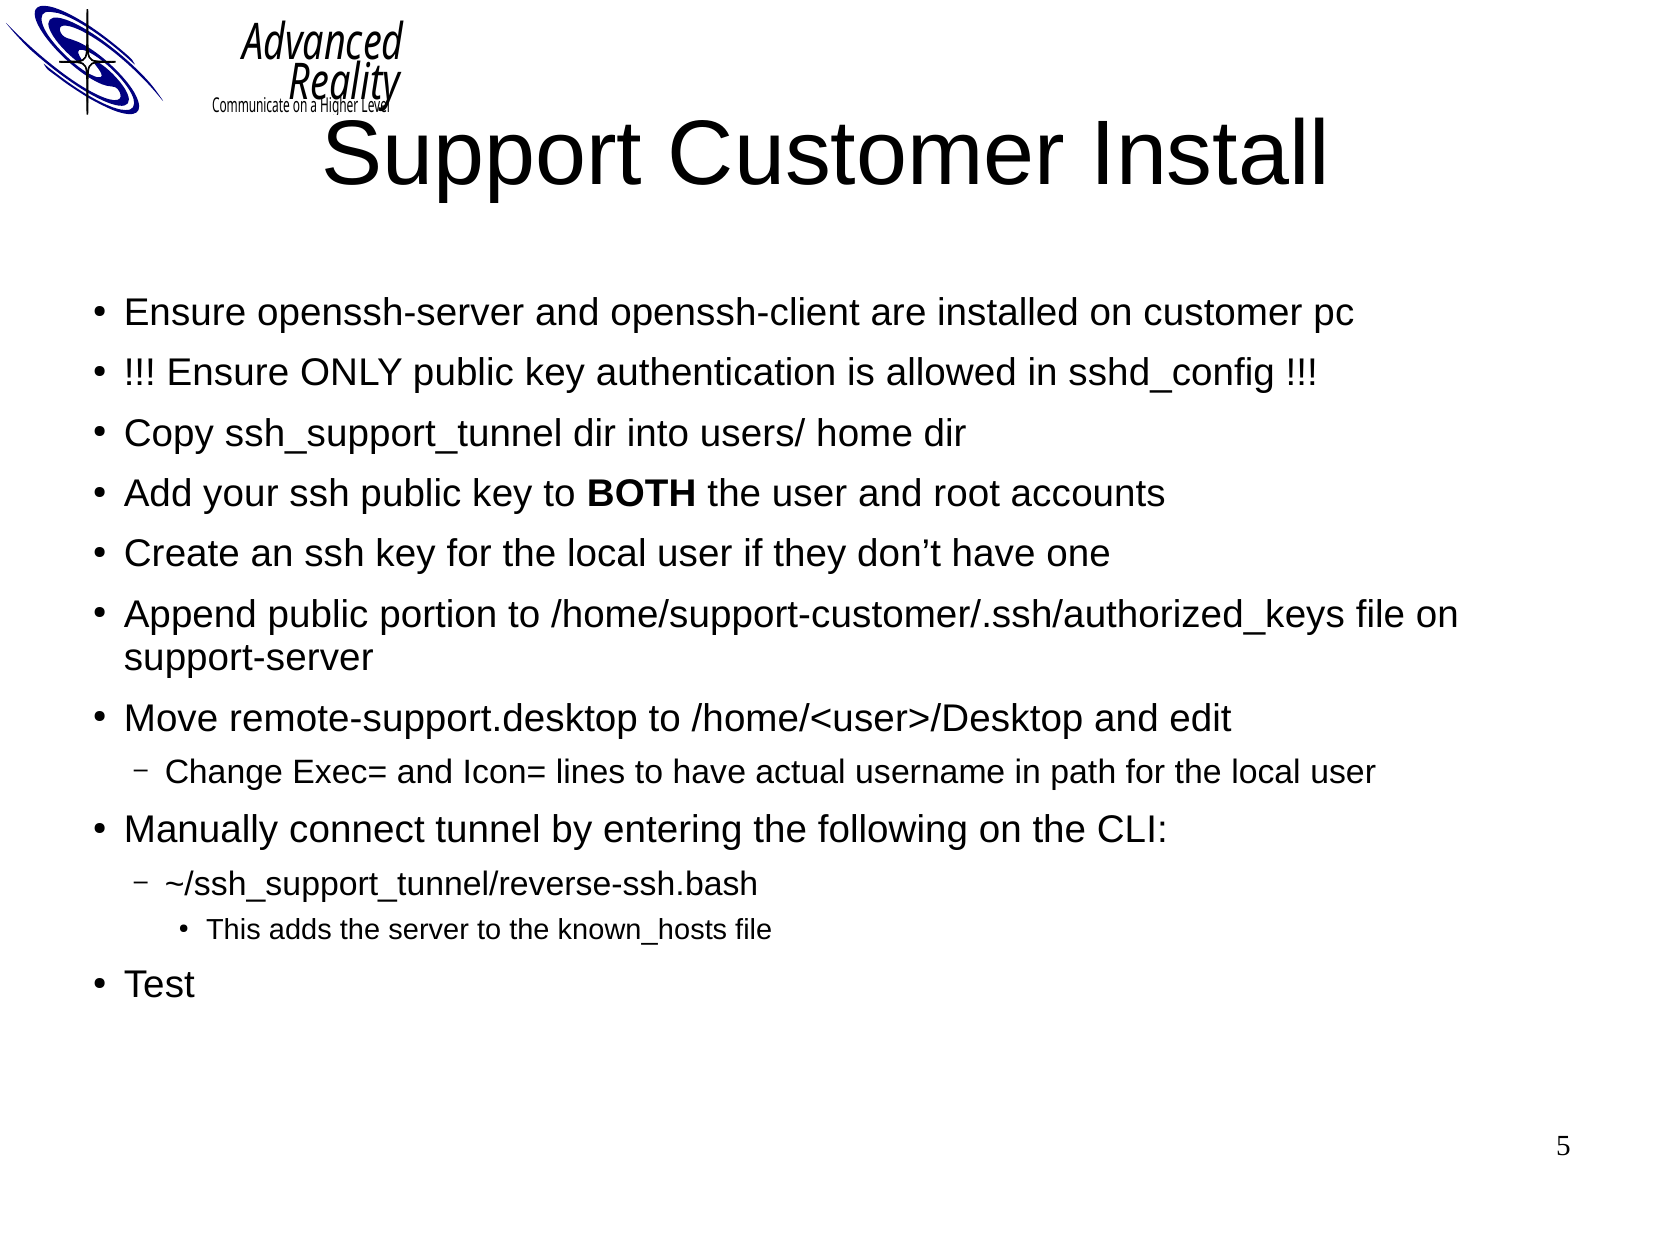

# Support Customer Install
Ensure openssh-server and openssh-client are installed on customer pc
!!! Ensure ONLY public key authentication is allowed in sshd_config !!!
Copy ssh_support_tunnel dir into users/ home dir
Add your ssh public key to BOTH the user and root accounts
Create an ssh key for the local user if they don’t have one
Append public portion to /home/support-customer/.ssh/authorized_keys file on support-server
Move remote-support.desktop to /home/<user>/Desktop and edit
Change Exec= and Icon= lines to have actual username in path for the local user
Manually connect tunnel by entering the following on the CLI:
~/ssh_support_tunnel/reverse-ssh.bash
This adds the server to the known_hosts file
Test
5